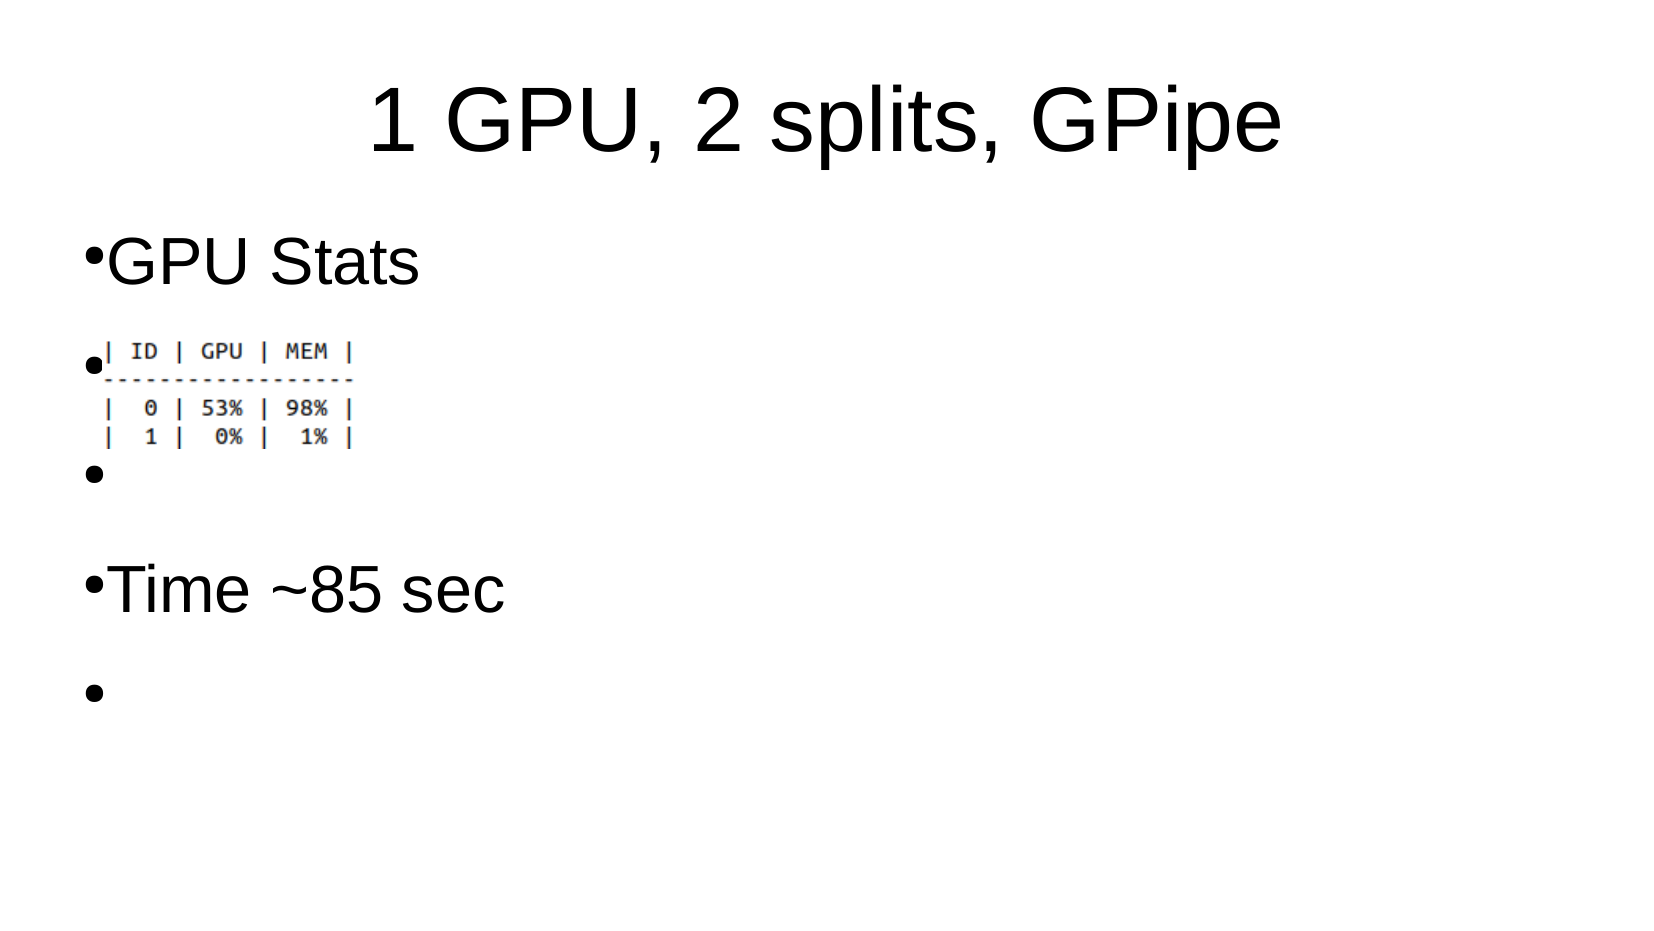

# 1 GPU, 2 splits, GPipe
GPU Stats
Time ~85 sec